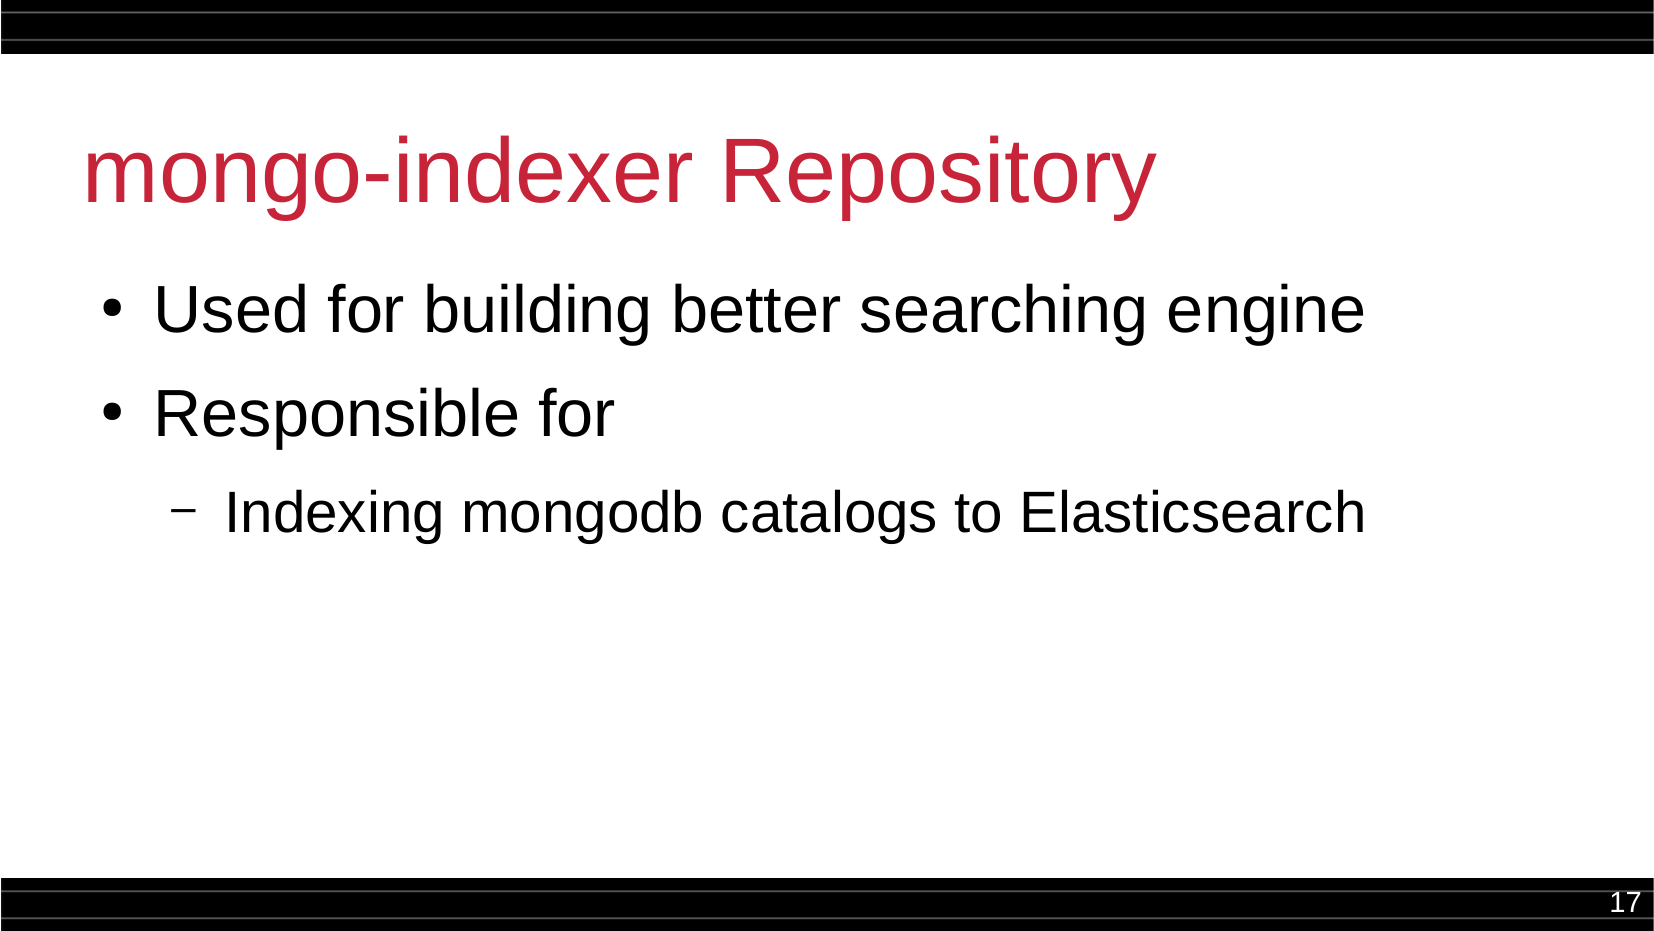

# mongo-indexer Repository
Used for building better searching engine
Responsible for
Indexing mongodb catalogs to Elasticsearch